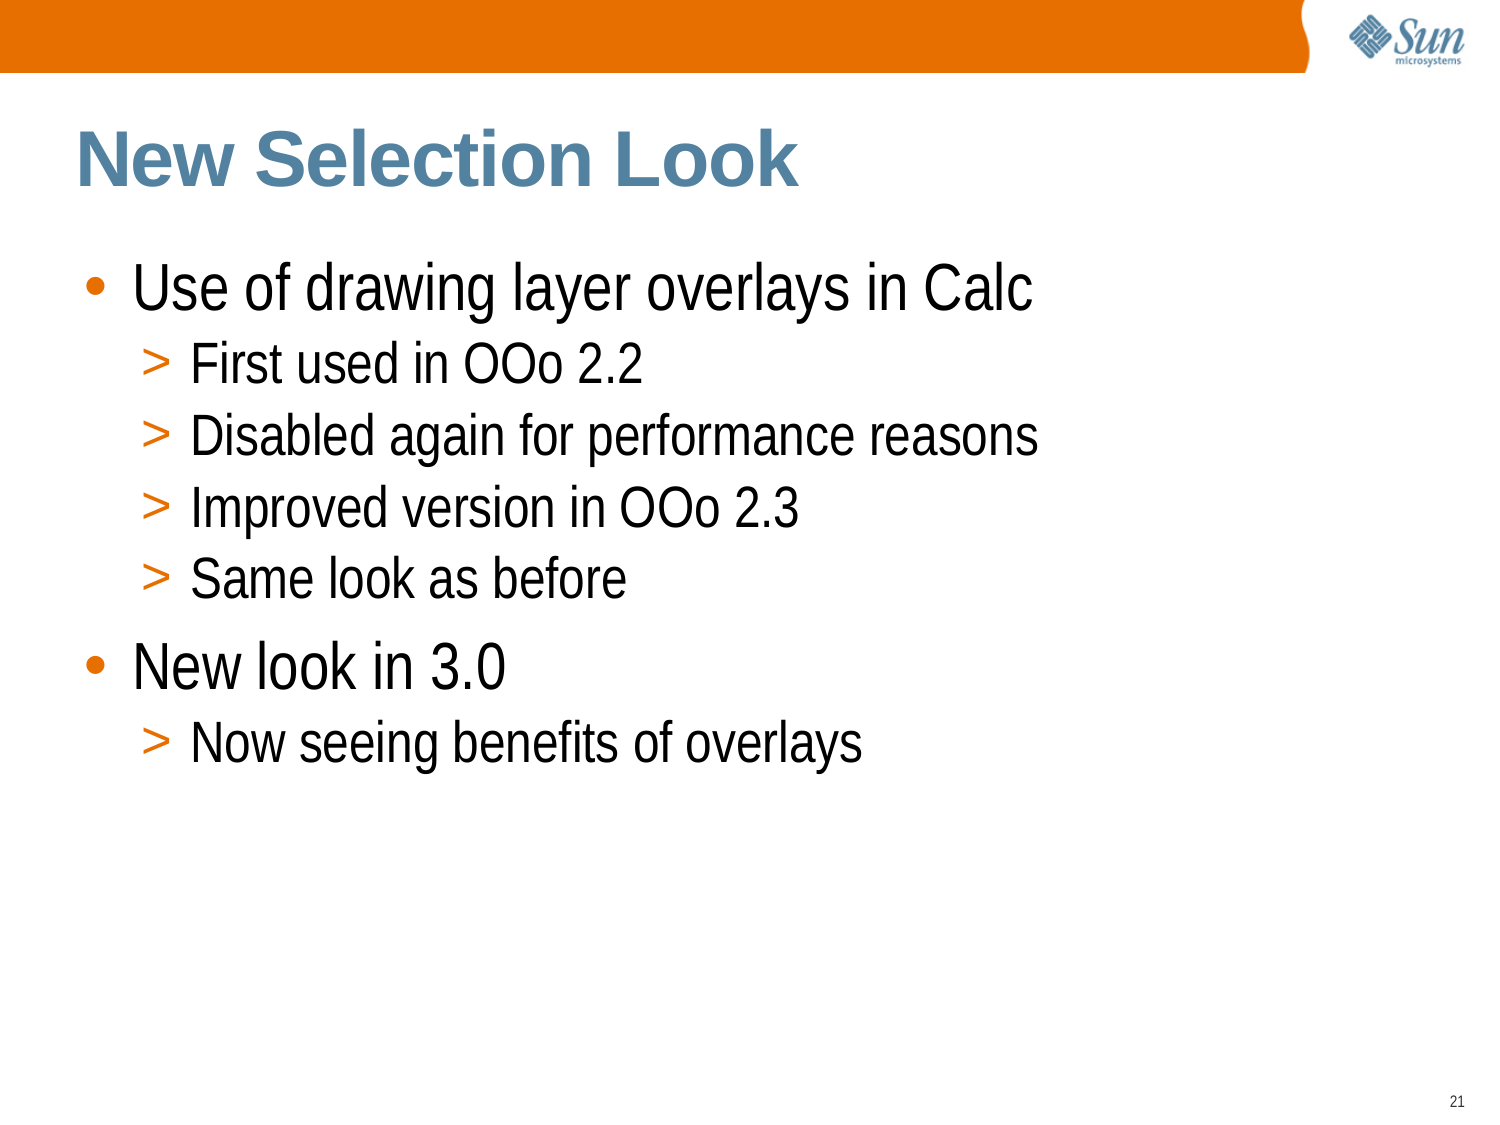

# New Selection Look
Use of drawing layer overlays in Calc
First used in OOo 2.2
Disabled again for performance reasons
Improved version in OOo 2.3
Same look as before
New look in 3.0
Now seeing benefits of overlays